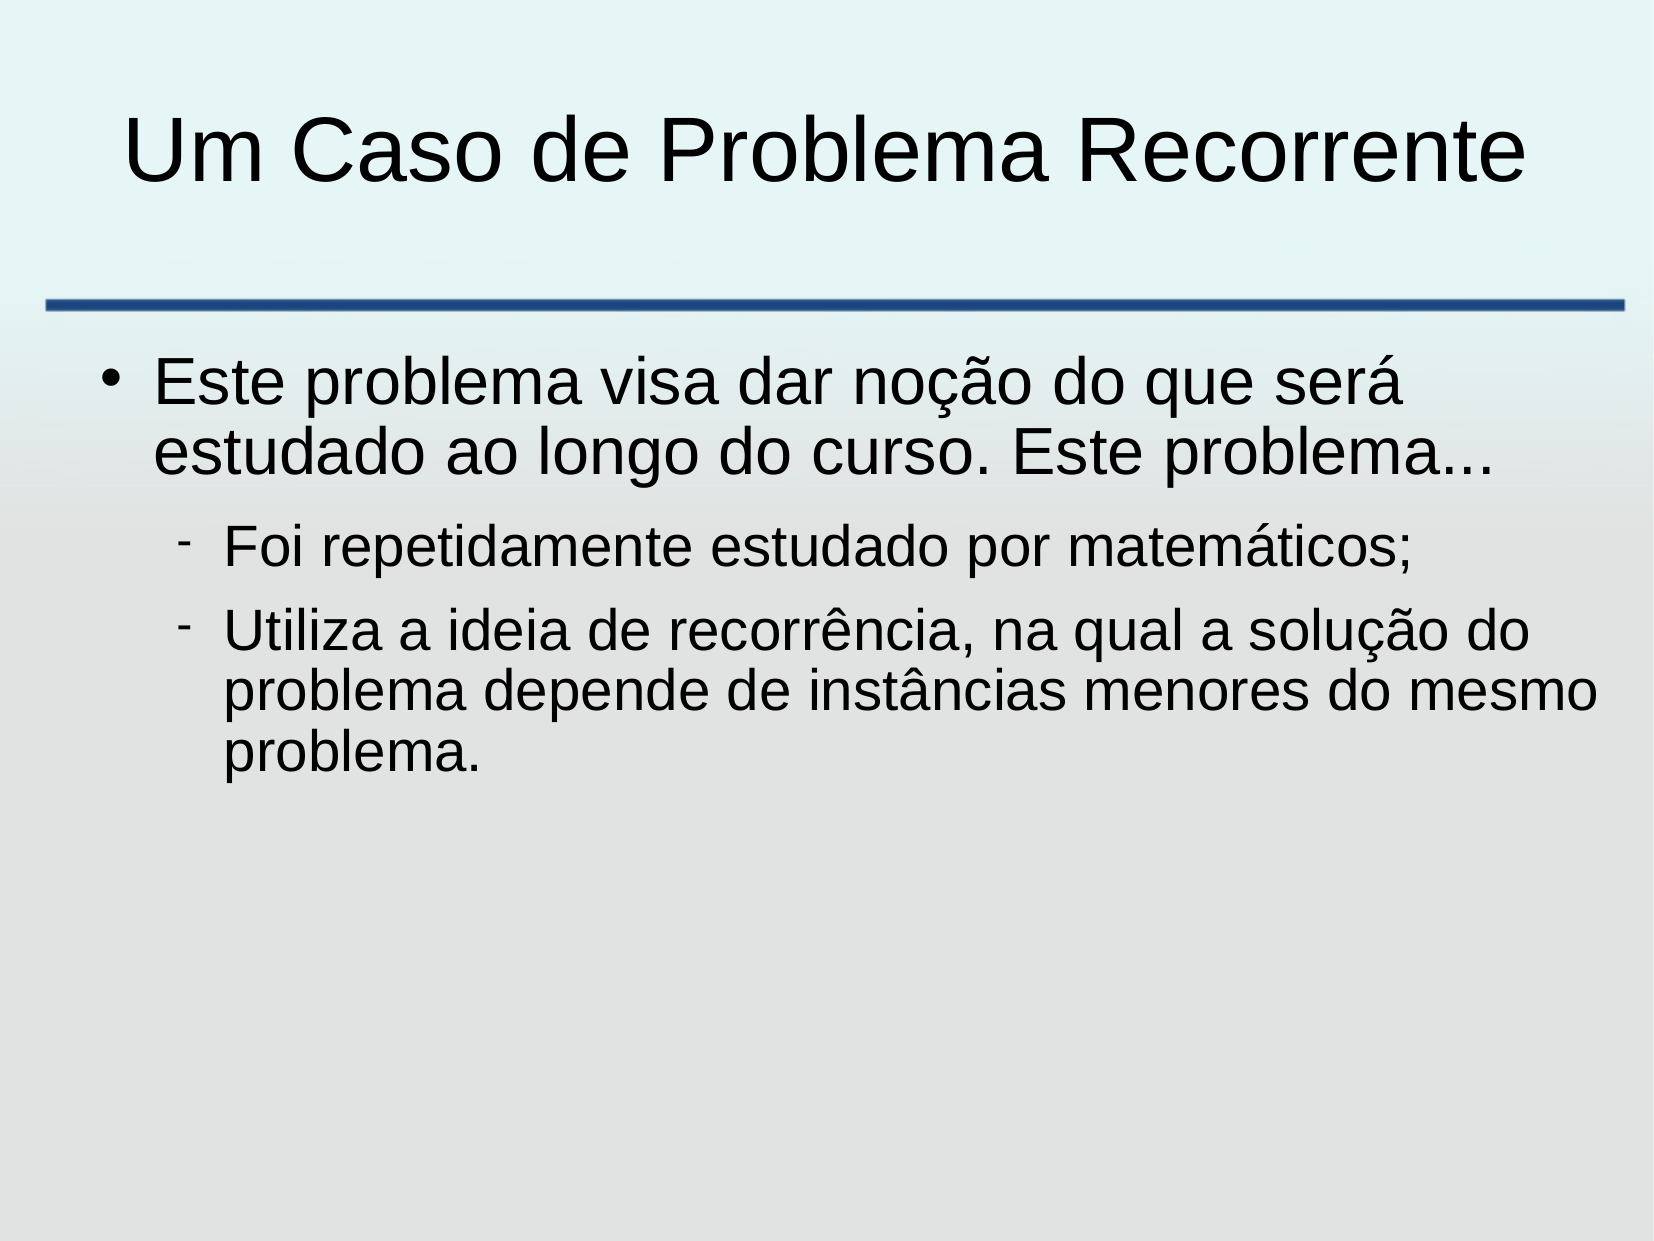

# Um Caso de Problema Recorrente
Este problema visa dar noção do que será estudado ao longo do curso. Este problema...
Foi repetidamente estudado por matemáticos;
Utiliza a ideia de recorrência, na qual a solução do problema depende de instâncias menores do mesmo problema.